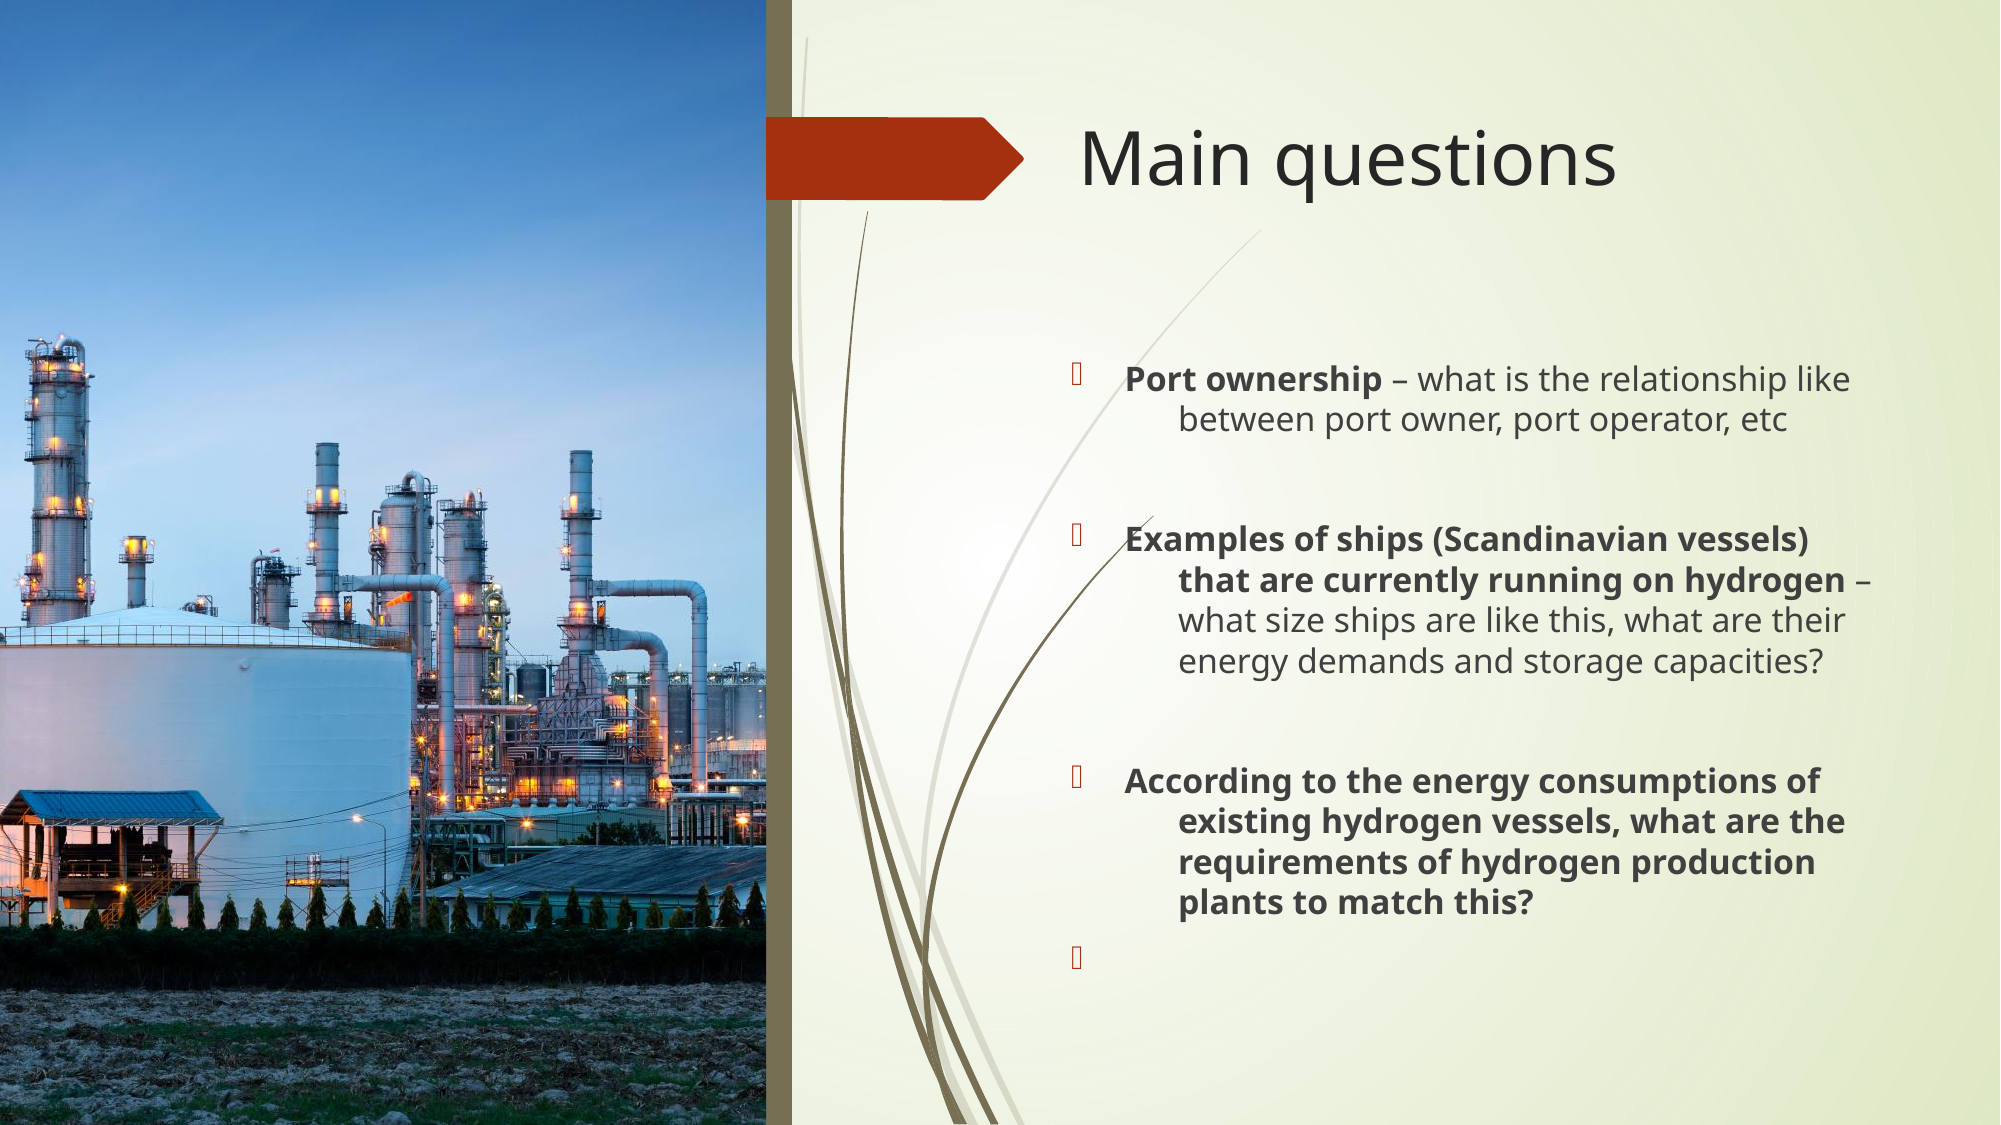

# Main questions
Port ownership – what is the relationship like between port owner, port operator, etc
Examples of ships (Scandinavian vessels) that are currently running on hydrogen – what size ships are like this, what are their energy demands and storage capacities?
According to the energy consumptions of existing hydrogen vessels, what are the requirements of hydrogen production plants to match this?